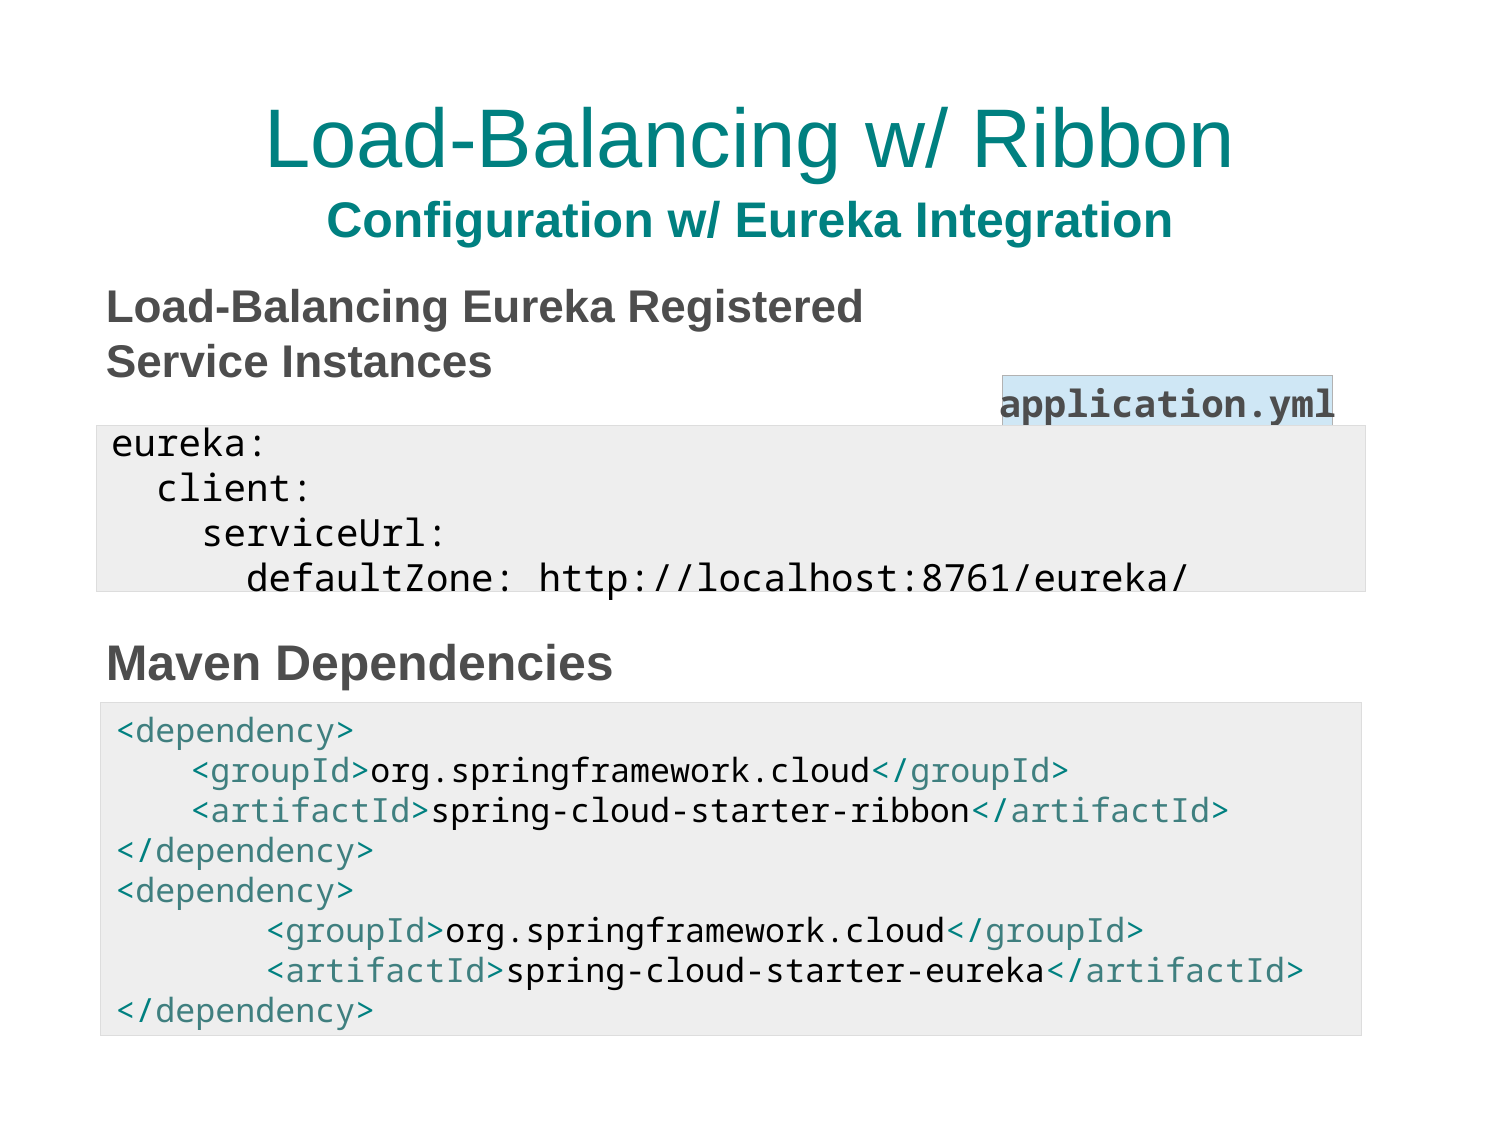

# Load-Balancing w/ Ribbon
Configuration w/ Eureka Integration
Load-Balancing Eureka Registered
Service Instances
application.yml
eureka:
 client:
 serviceUrl:
 defaultZone: http://localhost:8761/eureka/
Maven Dependencies
<dependency>
	<groupId>org.springframework.cloud</groupId>
	<artifactId>spring-cloud-starter-ribbon</artifactId>
</dependency>
<dependency>
		<groupId>org.springframework.cloud</groupId>
		<artifactId>spring-cloud-starter-eureka</artifactId>
</dependency>